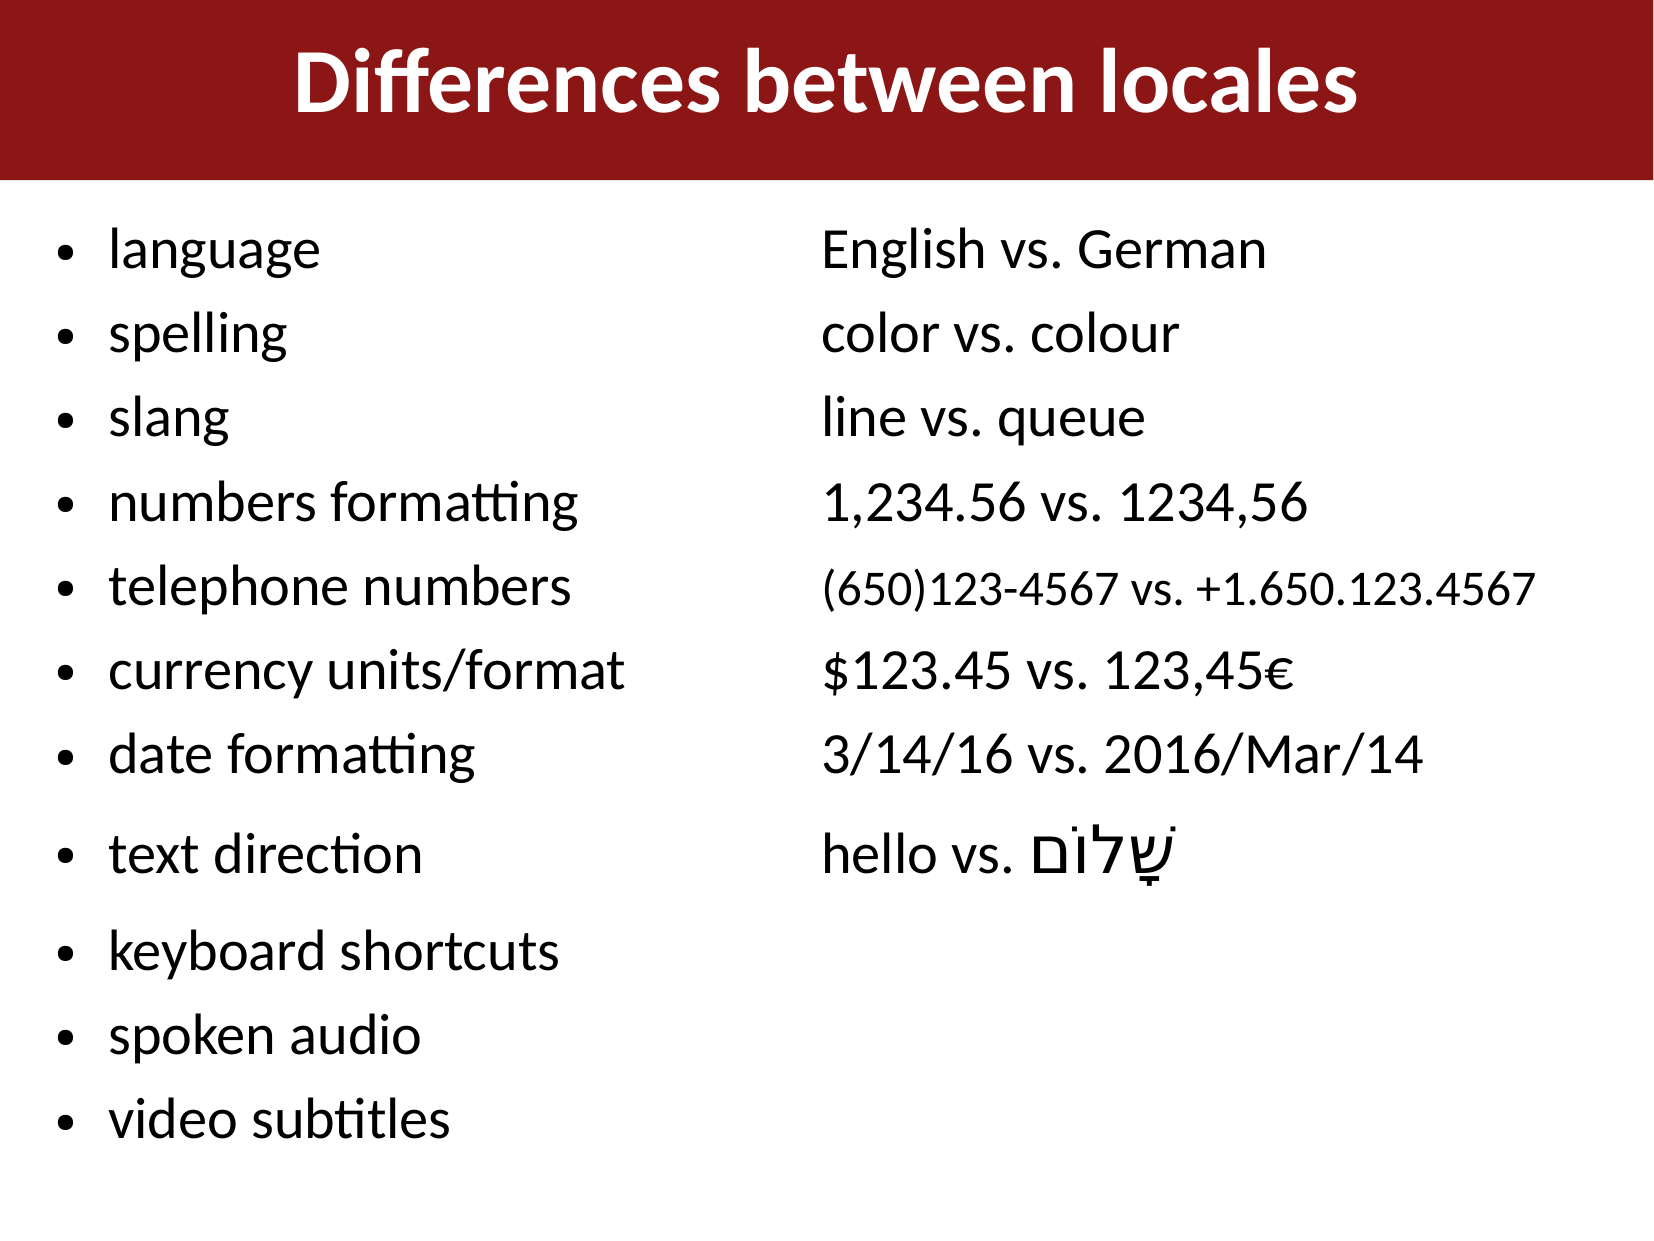

# Differences between locales
language	English vs. German
spelling	color vs. colour
slang	line vs. queue
numbers formatting	1,234.56 vs. 1234,56
telephone numbers 	(650)123-4567 vs. +1.650.123.4567
currency units/format	$123.45 vs. 123,45€
date formatting	3/14/16 vs. 2016/Mar/14
text direction	hello vs. שָׁלוֹם
keyboard shortcuts
spoken audio
video subtitles